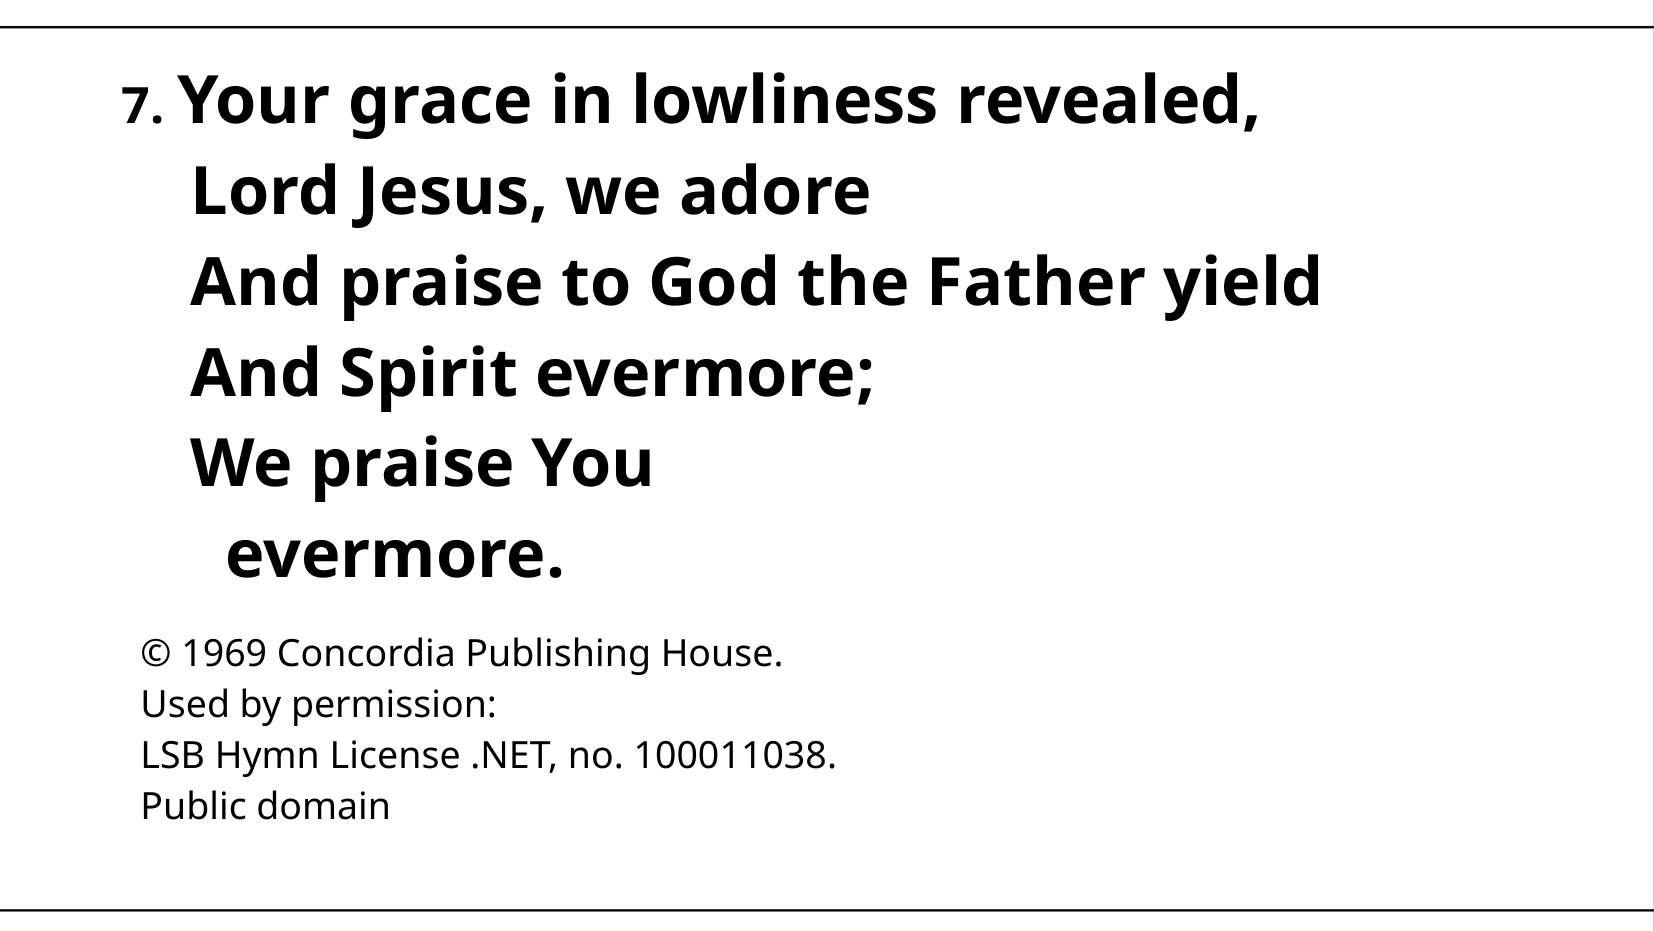

7. Your grace in lowliness revealed,
 Lord Jesus, we adore
 And praise to God the Father yield
 And Spirit evermore;
 We praise You
 evermore.
© 1969 Concordia Publishing House.
Used by permission:
LSB Hymn License .NET, no. 100011038.
Public domain